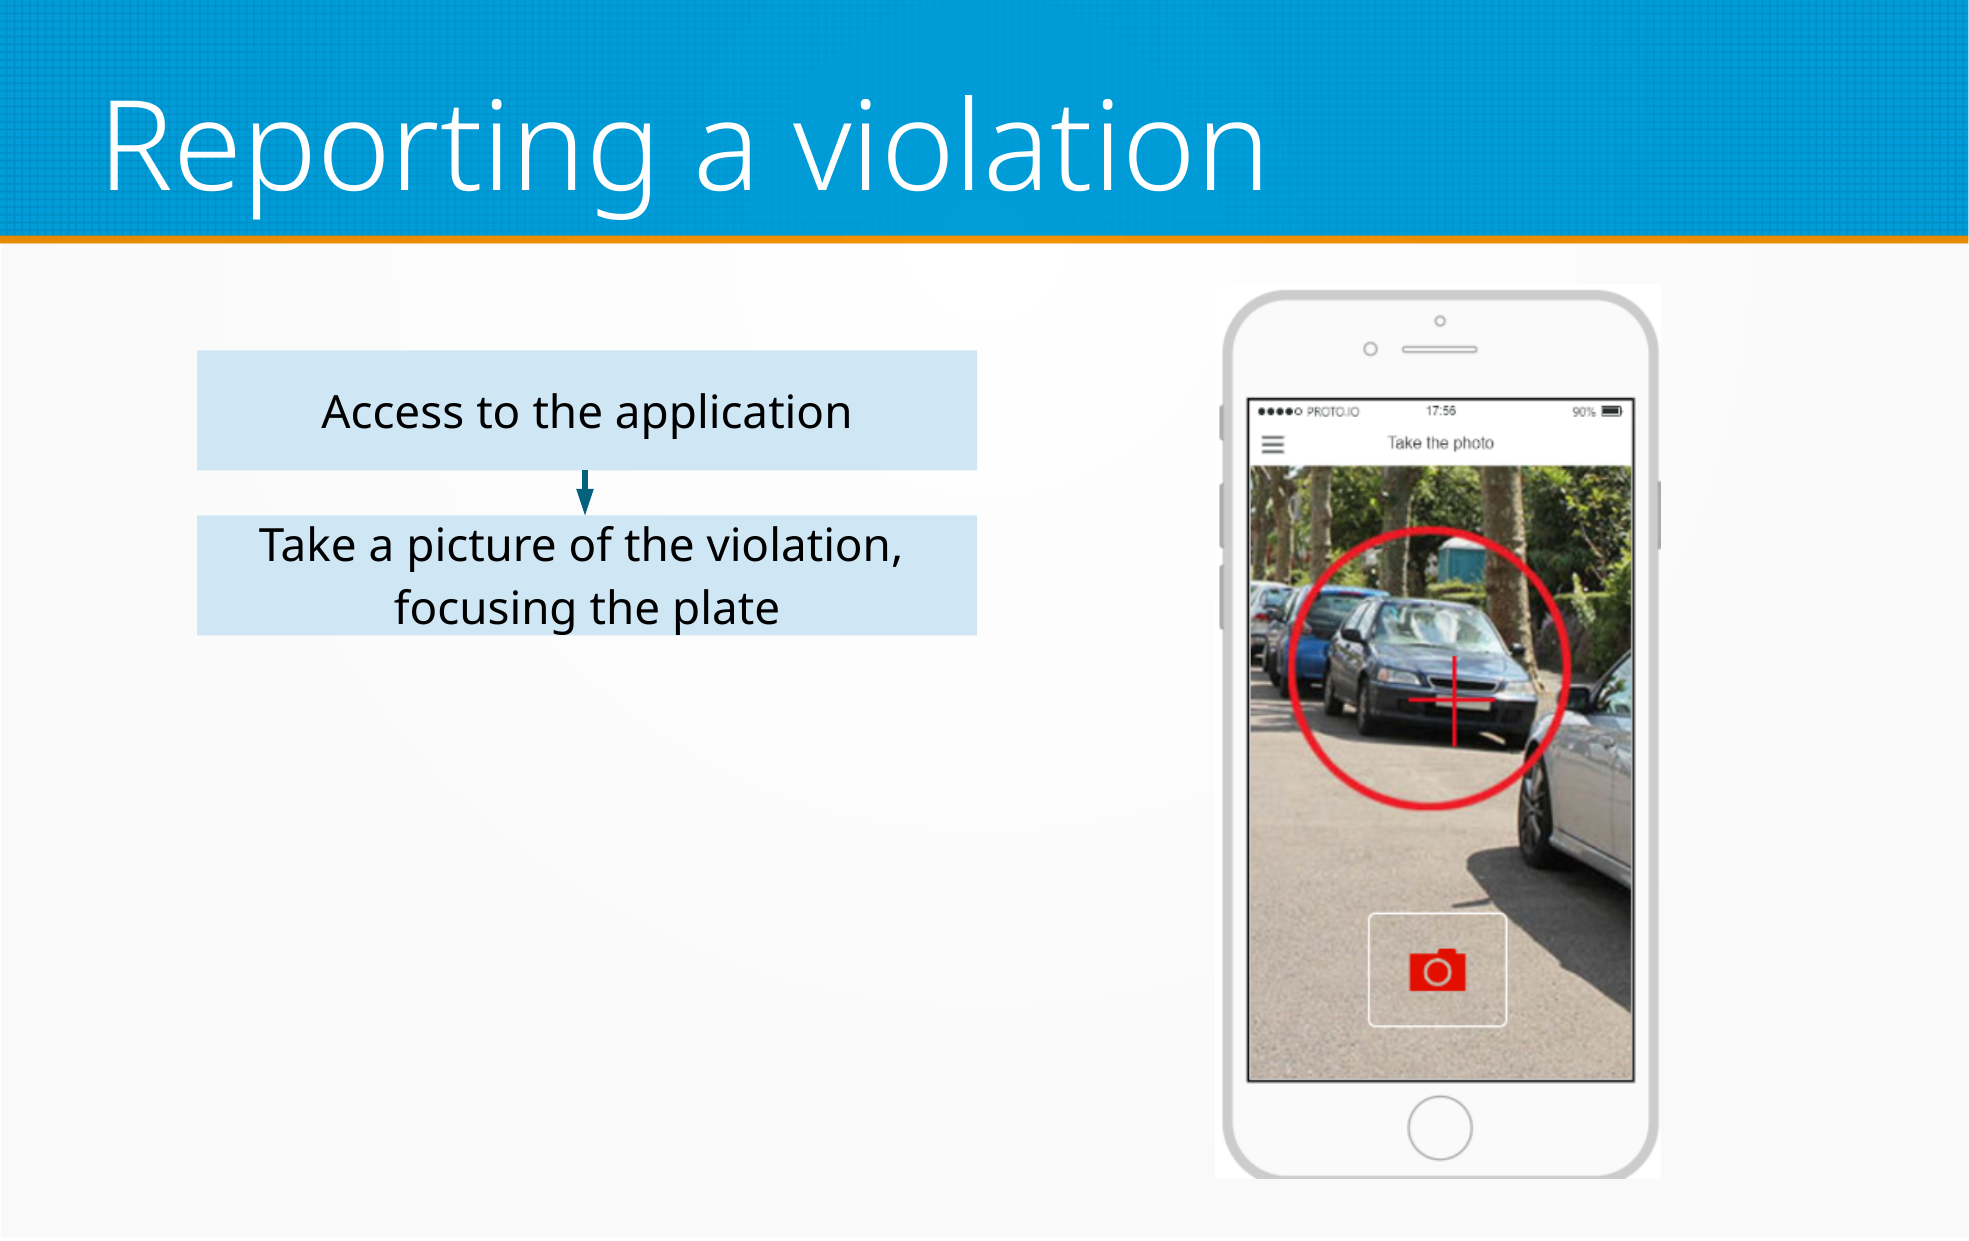

# Reporting a violation
Access to the application
Take a picture of the violation,
focusing the plate